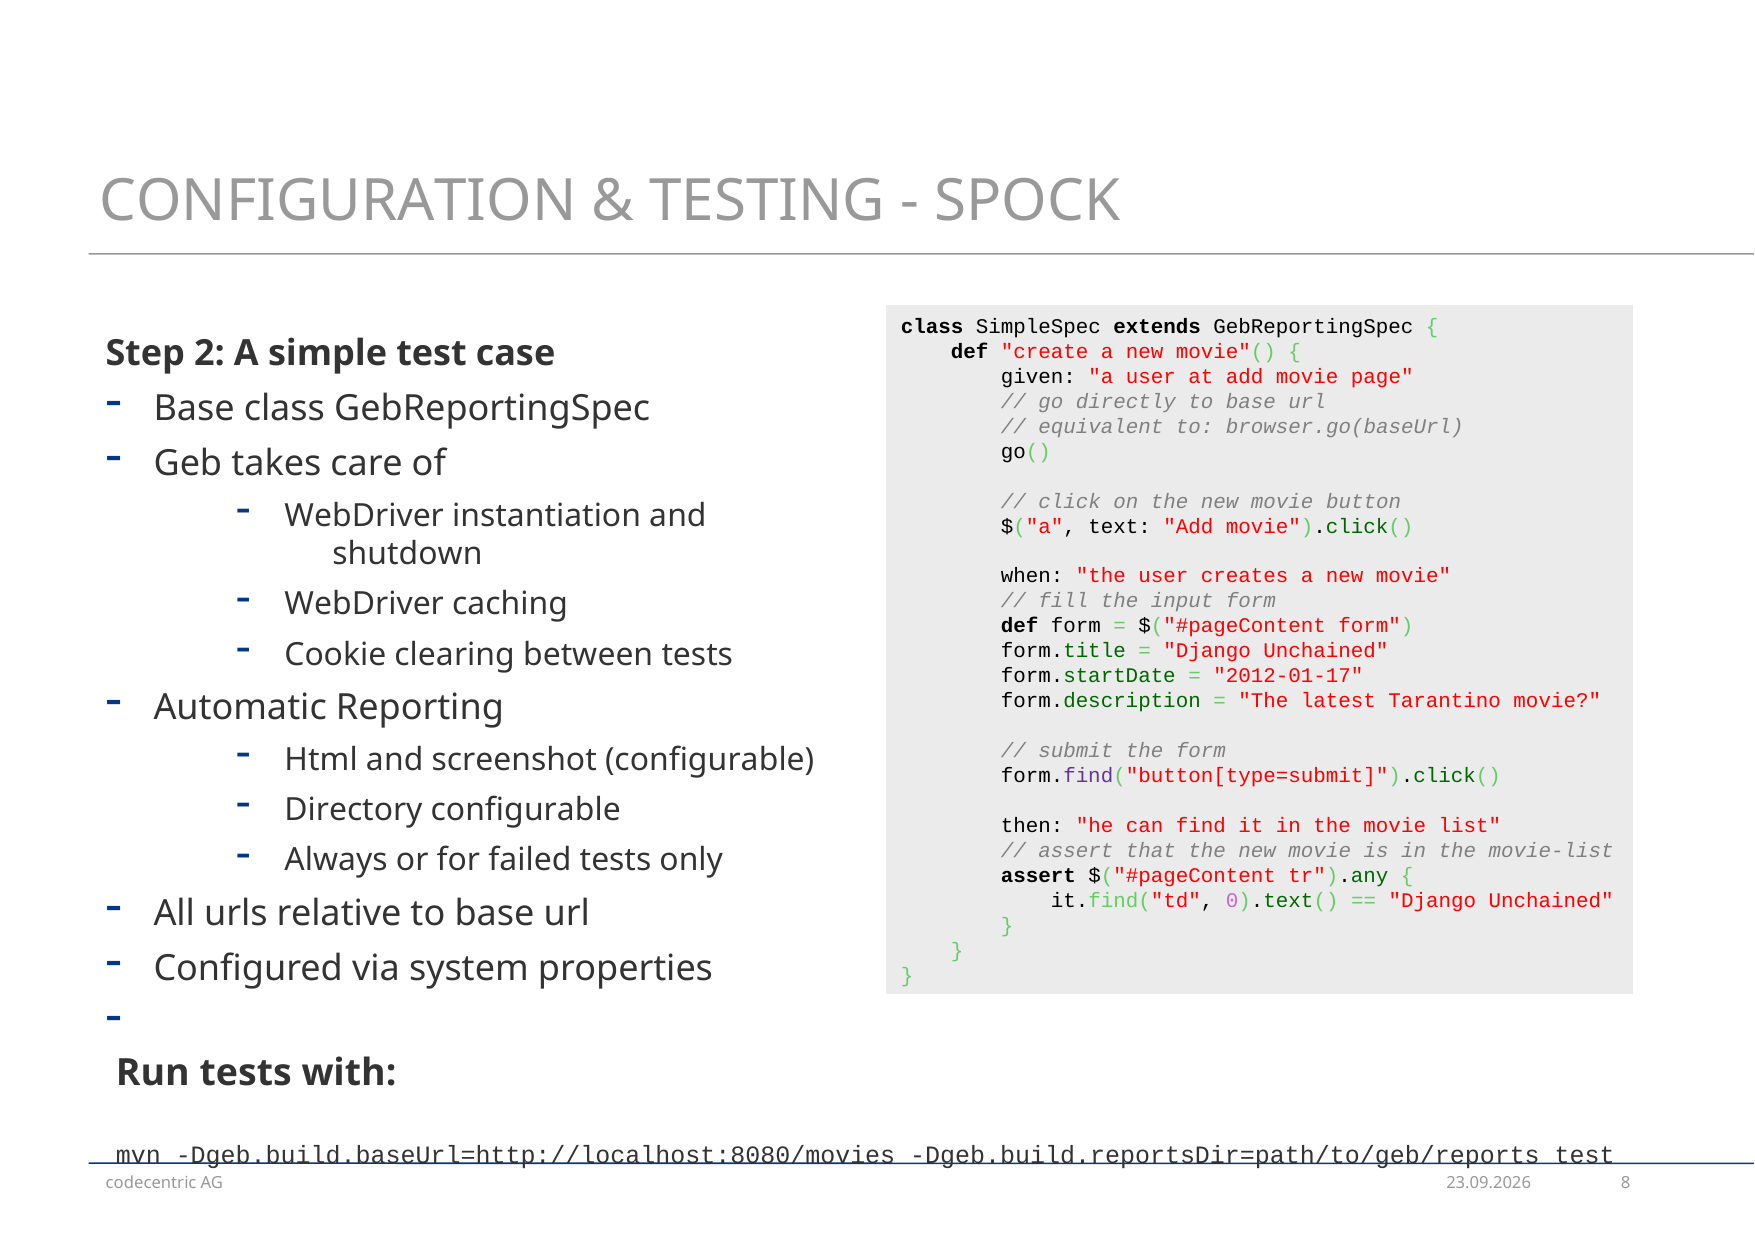

# Configuration & Testing - Spock
class SimpleSpec extends GebReportingSpec {
    def "create a new movie"() {
        given: "a user at add movie page"
        // go directly to base url
        // equivalent to: browser.go(baseUrl)
        go()
        // click on the new movie button
        $("a", text: "Add movie").click()
        when: "the user creates a new movie"
        // fill the input form
        def form = $("#pageContent form")
        form.title = "Django Unchained"
        form.startDate = "2012-01-17"
        form.description = "The latest Tarantino movie?"
        // submit the form
        form.find("button[type=submit]").click()
        then: "he can find it in the movie list"
        // assert that the new movie is in the movie-list
        assert $("#pageContent tr").any {
            it.find("td", 0).text() == "Django Unchained"
        }
    }
}
Step 2: A simple test case
Base class GebReportingSpec
Geb takes care of
WebDriver instantiation and shutdown
WebDriver caching
Cookie clearing between tests
Automatic Reporting
Html and screenshot (configurable)
Directory configurable
Always or for failed tests only
All urls relative to base url
Configured via system properties
Run tests with:
mvn -Dgeb.build.baseUrl=http://localhost:8080/movies -Dgeb.build.reportsDir=path/to/geb/reports test